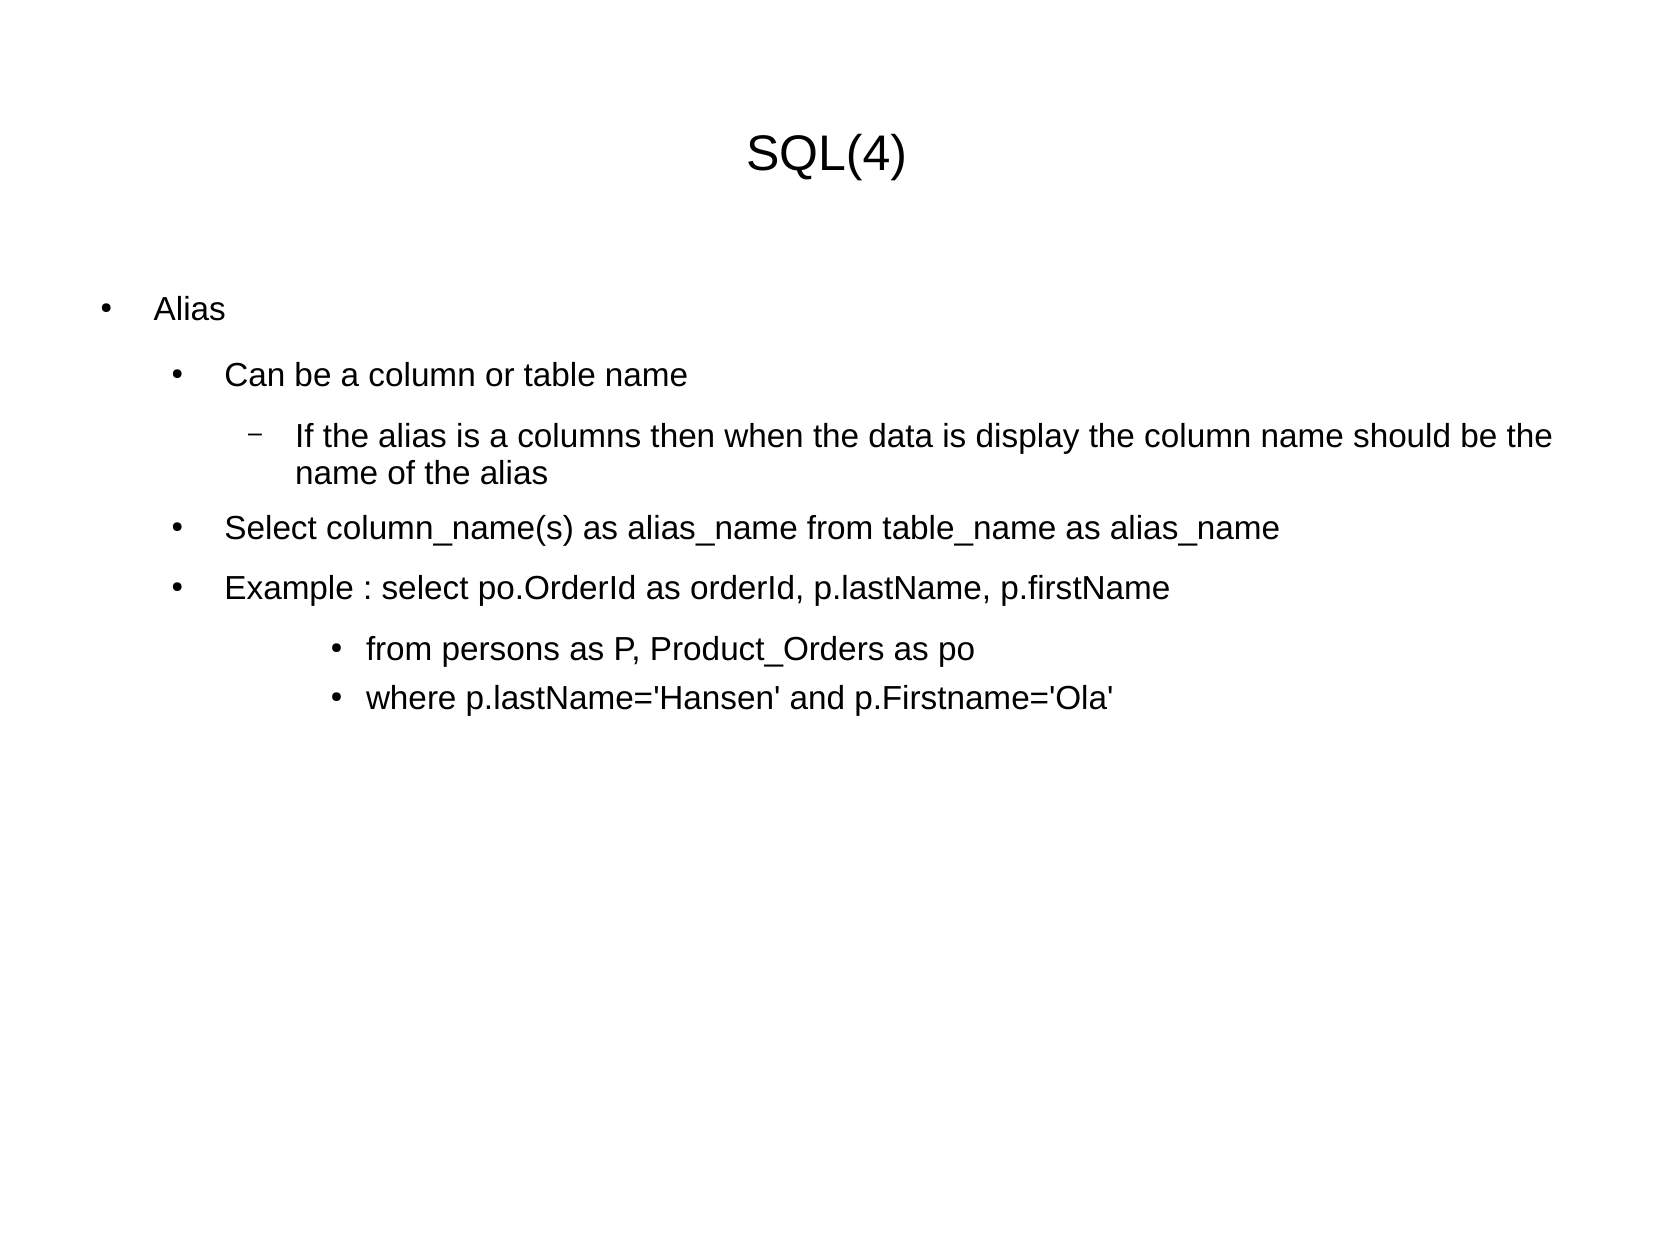

# SQL(4)
Alias
Can be a column or table name
If the alias is a columns then when the data is display the column name should be the name of the alias
Select column_name(s) as alias_name from table_name as alias_name
Example : select po.OrderId as orderId, p.lastName, p.firstName
from persons as P, Product_Orders as po
where p.lastName='Hansen' and p.Firstname='Ola'